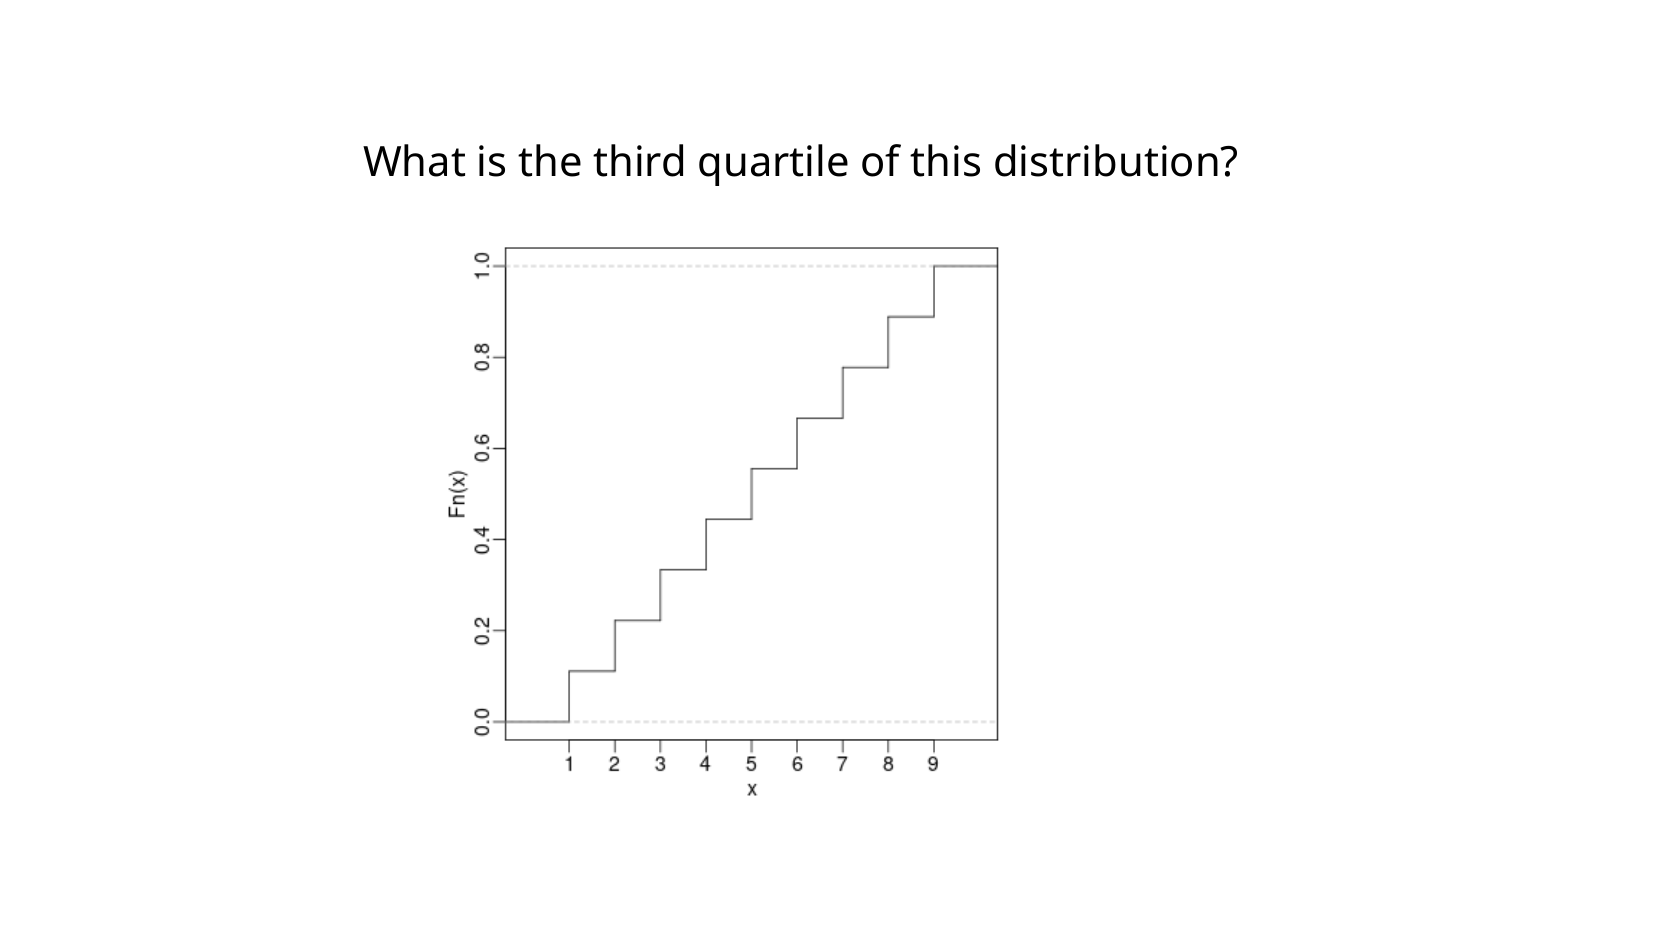

What is the third quartile of this distribution?